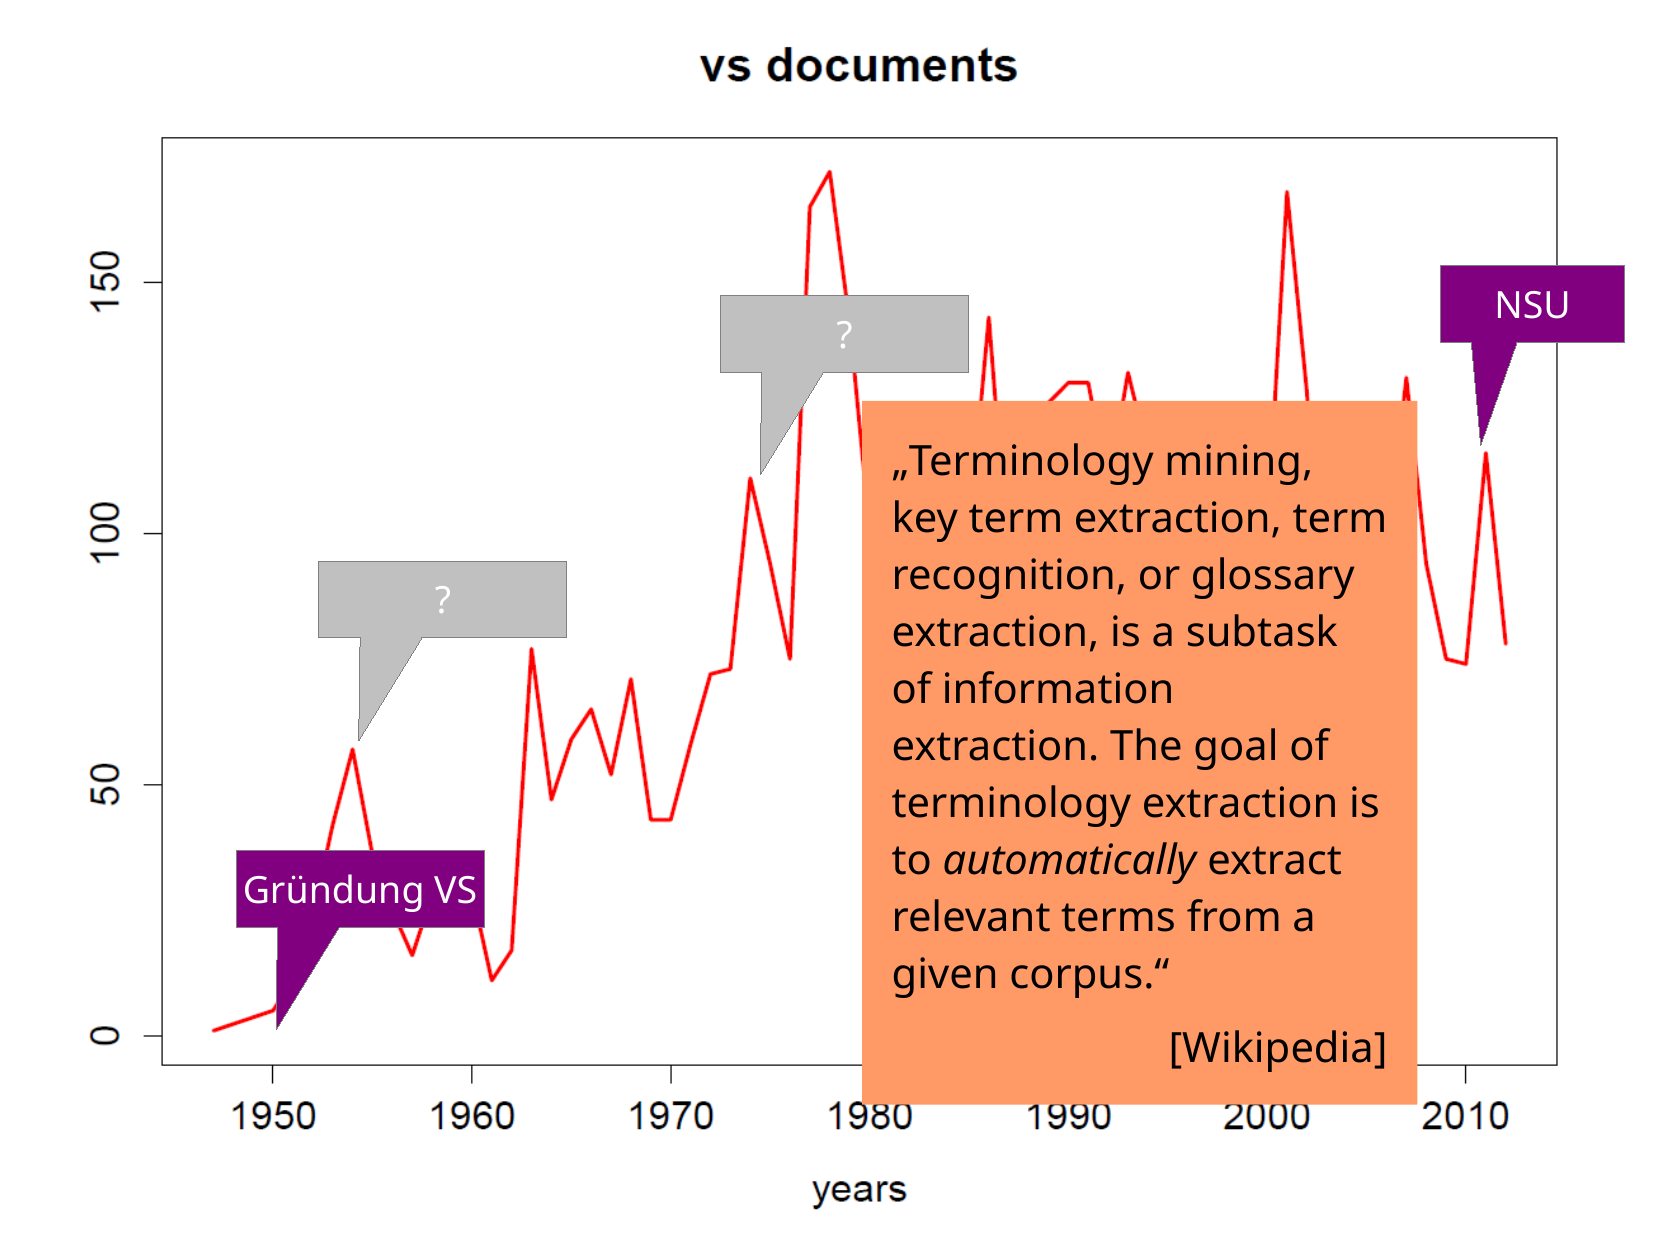

#
NSU
?
„Terminology mining, key term extraction, term recognition, or glossary extraction, is a subtask of information extraction. The goal of terminology extraction is to automatically extract relevant terms from a given corpus.“
[Wikipedia]
?
Gründung VS
11